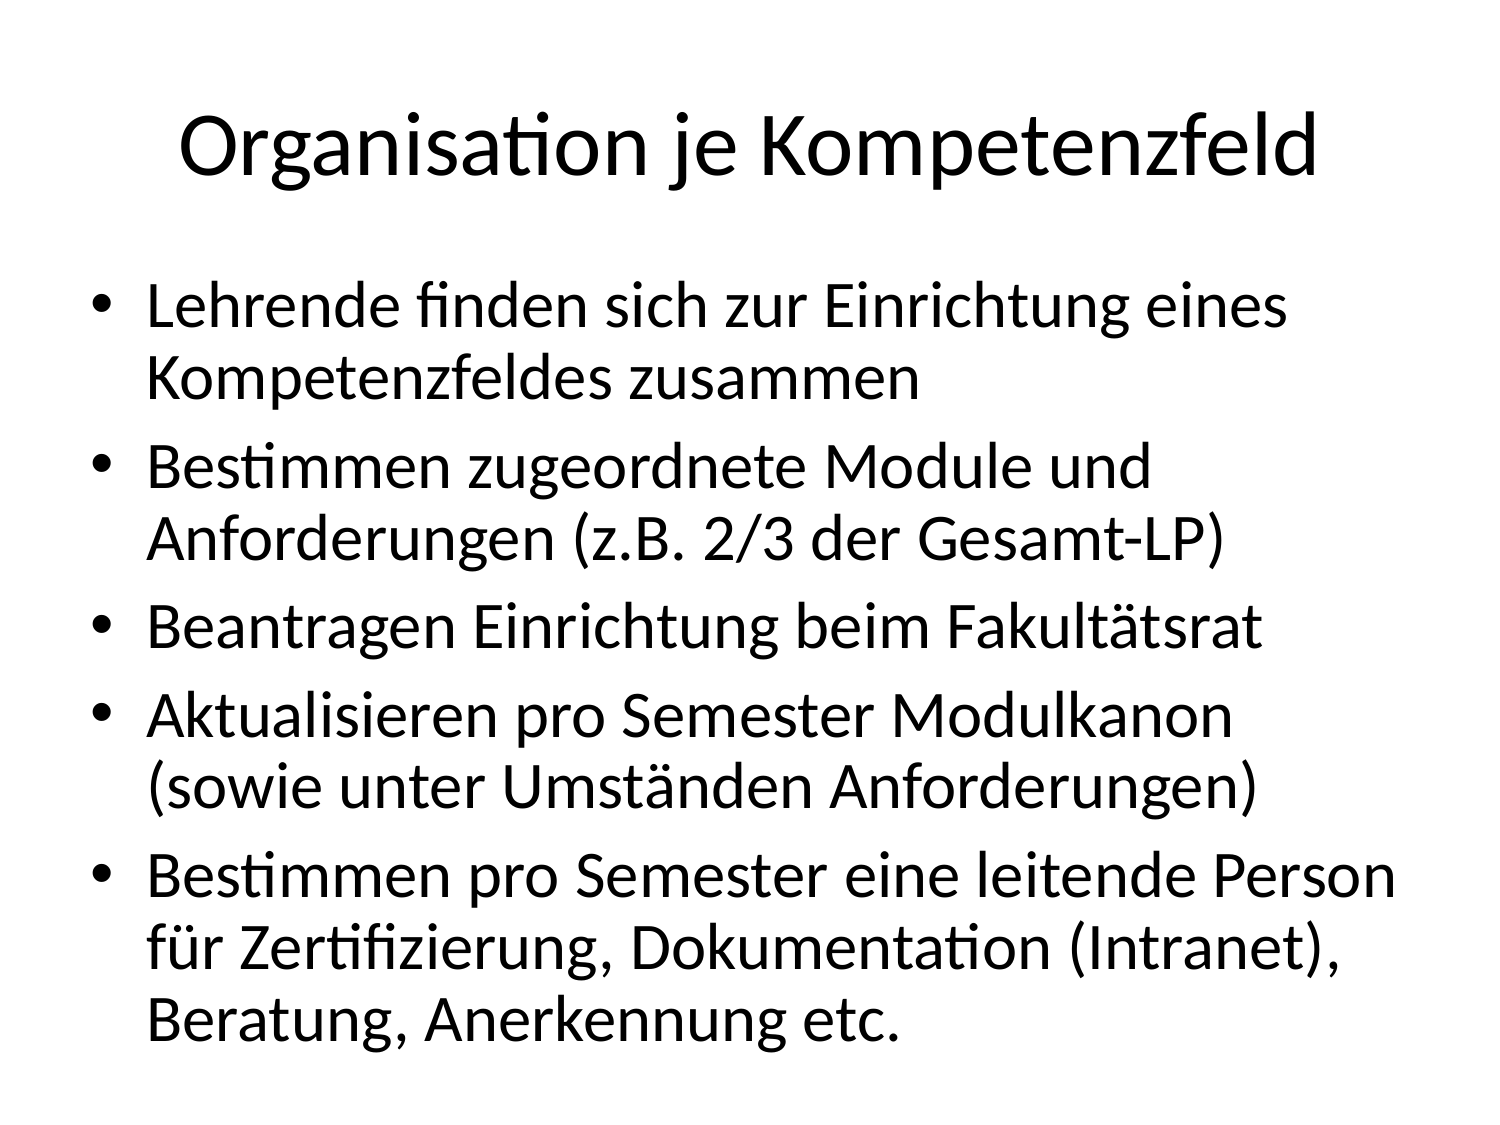

# Organisation je Kompetenzfeld
Lehrende finden sich zur Einrichtung eines Kompetenzfeldes zusammen
Bestimmen zugeordnete Module und Anforderungen (z.B. 2/3 der Gesamt-LP)
Beantragen Einrichtung beim Fakultätsrat
Aktualisieren pro Semester Modulkanon (sowie unter Umständen Anforderungen)
Bestimmen pro Semester eine leitende Person für Zertifizierung, Dokumentation (Intranet), Beratung, Anerkennung etc.